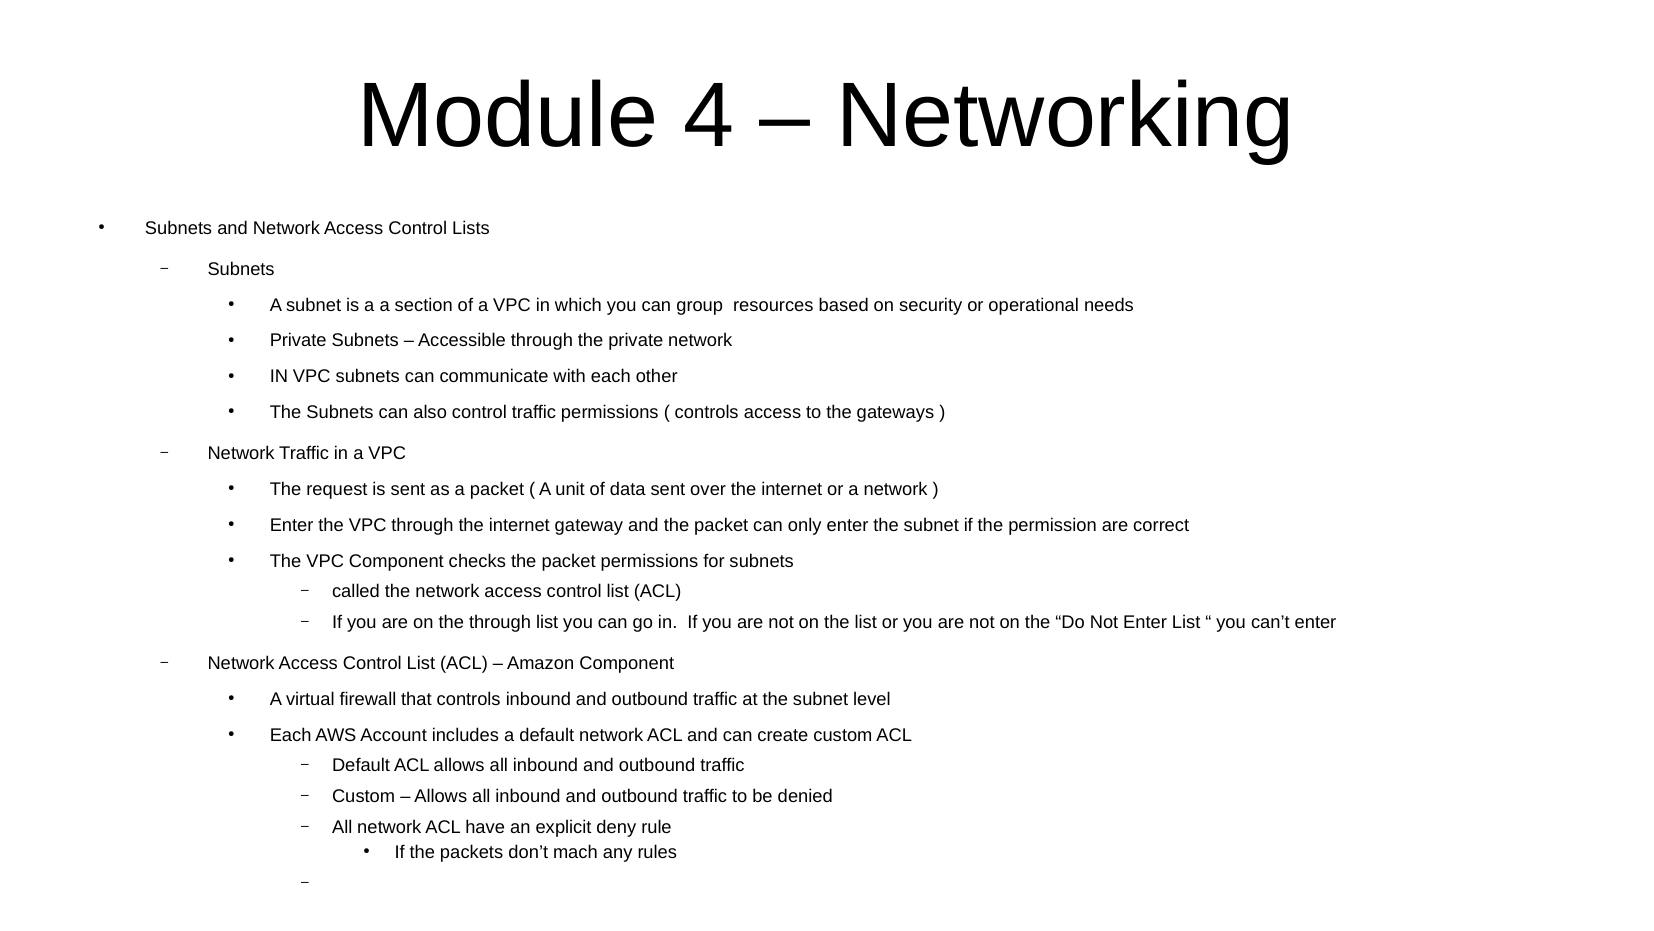

# Module 4 – Networking
Subnets and Network Access Control Lists
Subnets
A subnet is a a section of a VPC in which you can group resources based on security or operational needs
Private Subnets – Accessible through the private network
IN VPC subnets can communicate with each other
The Subnets can also control traffic permissions ( controls access to the gateways )
Network Traffic in a VPC
The request is sent as a packet ( A unit of data sent over the internet or a network )
Enter the VPC through the internet gateway and the packet can only enter the subnet if the permission are correct
The VPC Component checks the packet permissions for subnets
called the network access control list (ACL)
If you are on the through list you can go in. If you are not on the list or you are not on the “Do Not Enter List “ you can’t enter
Network Access Control List (ACL) – Amazon Component
A virtual firewall that controls inbound and outbound traffic at the subnet level
Each AWS Account includes a default network ACL and can create custom ACL
Default ACL allows all inbound and outbound traffic
Custom – Allows all inbound and outbound traffic to be denied
All network ACL have an explicit deny rule
If the packets don’t mach any rules